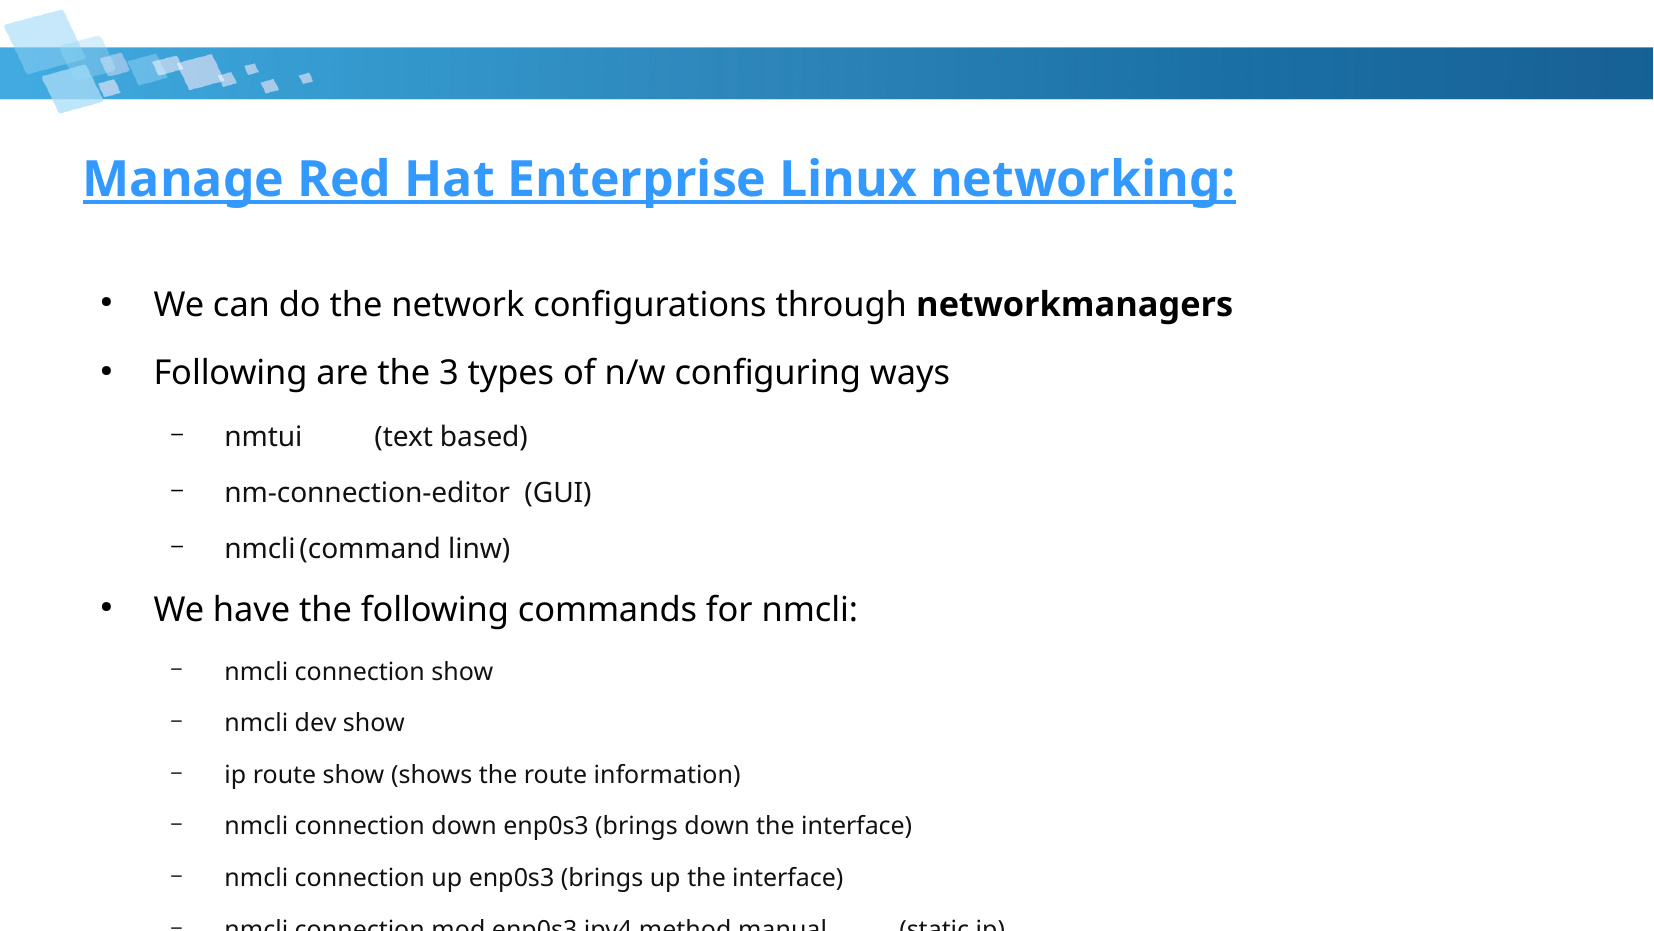

# Manage Red Hat Enterprise Linux networking:
We can do the network configurations through networkmanagers
Following are the 3 types of n/w configuring ways
nmtui	(text based)
nm-connection-editor	(GUI)
nmcli	(command linw)
We have the following commands for nmcli:
nmcli connection show
nmcli dev show
ip route show (shows the route information)
nmcli connection down enp0s3 (brings down the interface)
nmcli connection up enp0s3 (brings up the interface)
nmcli connection mod enp0s3 ipv4.method manual	(static ip)
nmcli connection mod enp0s3 ipv4.address 192.168.0.24 gw4 192.168.0.1	(static ip)